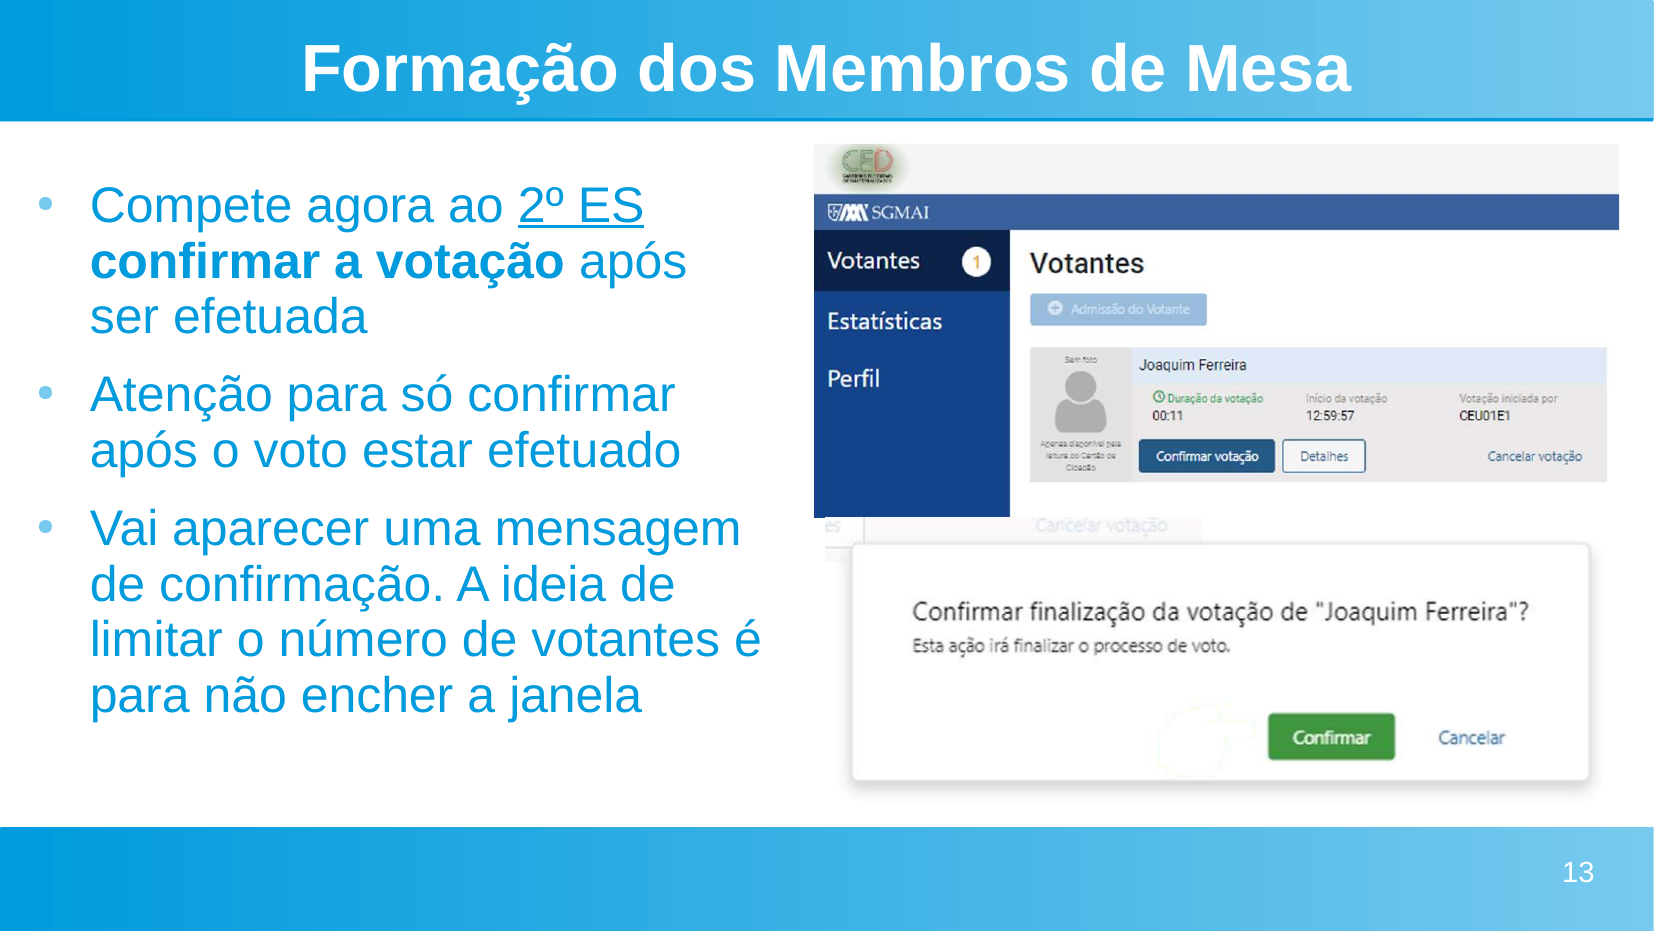

# Formação dos Membros de Mesa
Compete agora ao 2º ES confirmar a votação após ser efetuada
Atenção para só confirmar após o voto estar efetuado
Vai aparecer uma mensagem de confirmação. A ideia de limitar o número de votantes é para não encher a janela
13